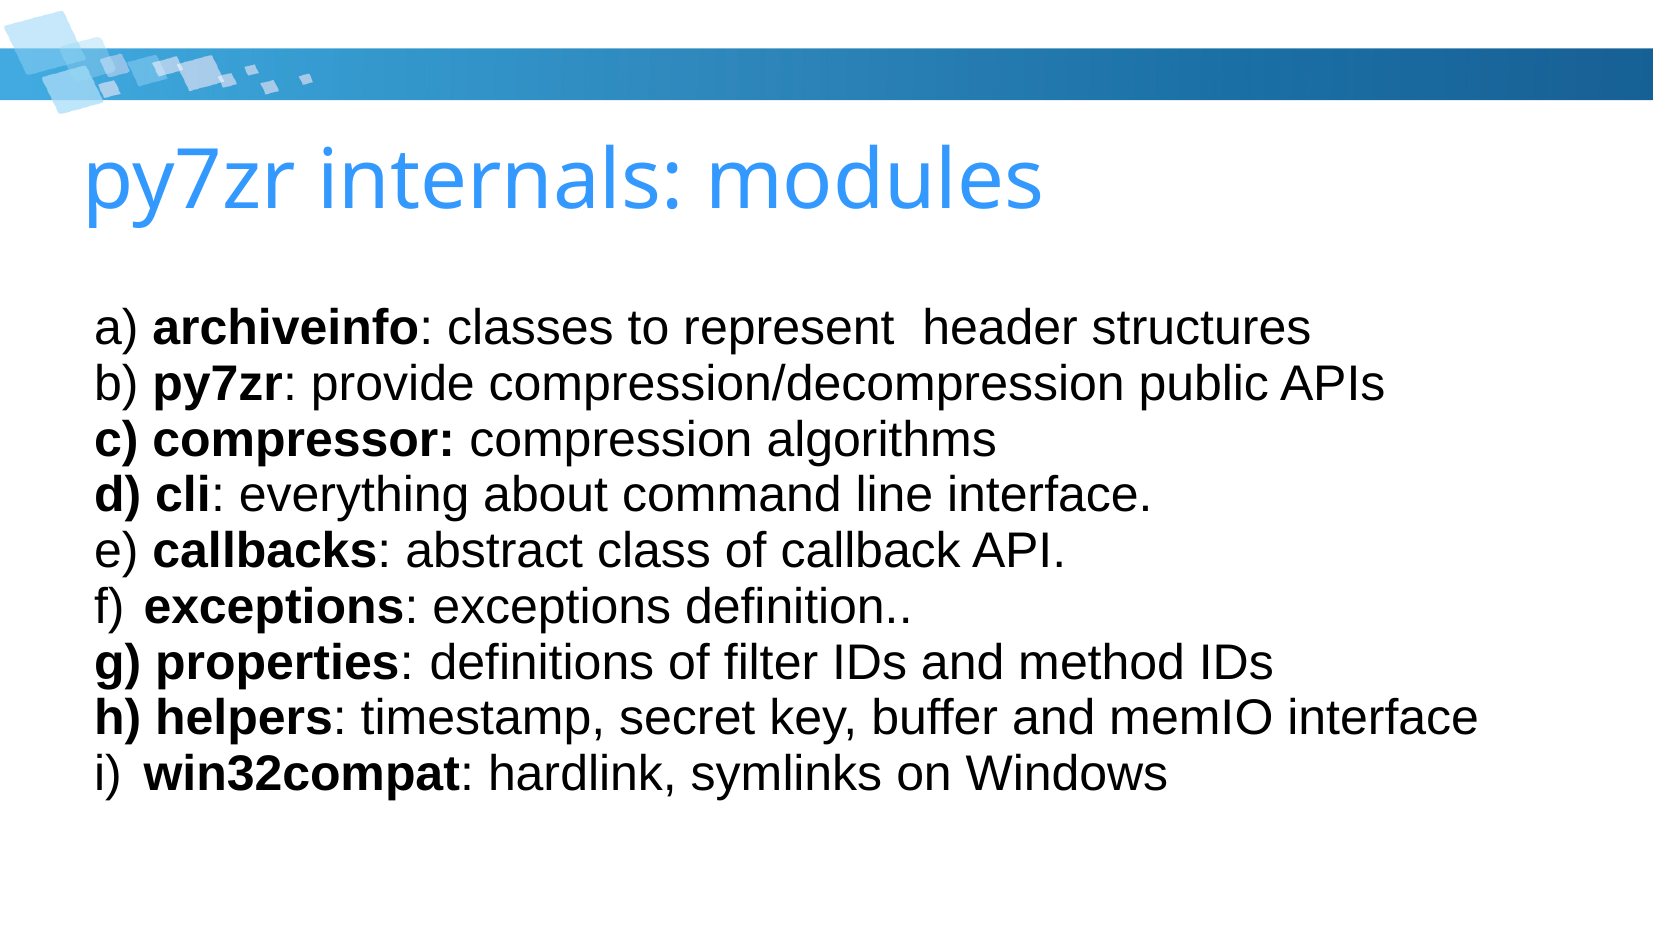

# py7zr internals: modules
 archiveinfo: classes to represent header structures
 py7zr: provide compression/decompression public APIs
 compressor: compression algorithms
 cli: everything about command line interface.
 callbacks: abstract class of callback API.
 exceptions: exceptions definition..
 properties: 	definitions of filter IDs and method IDs
 helpers: timestamp, secret key, buffer and memIO interface
 win32compat: hardlink, symlinks on Windows